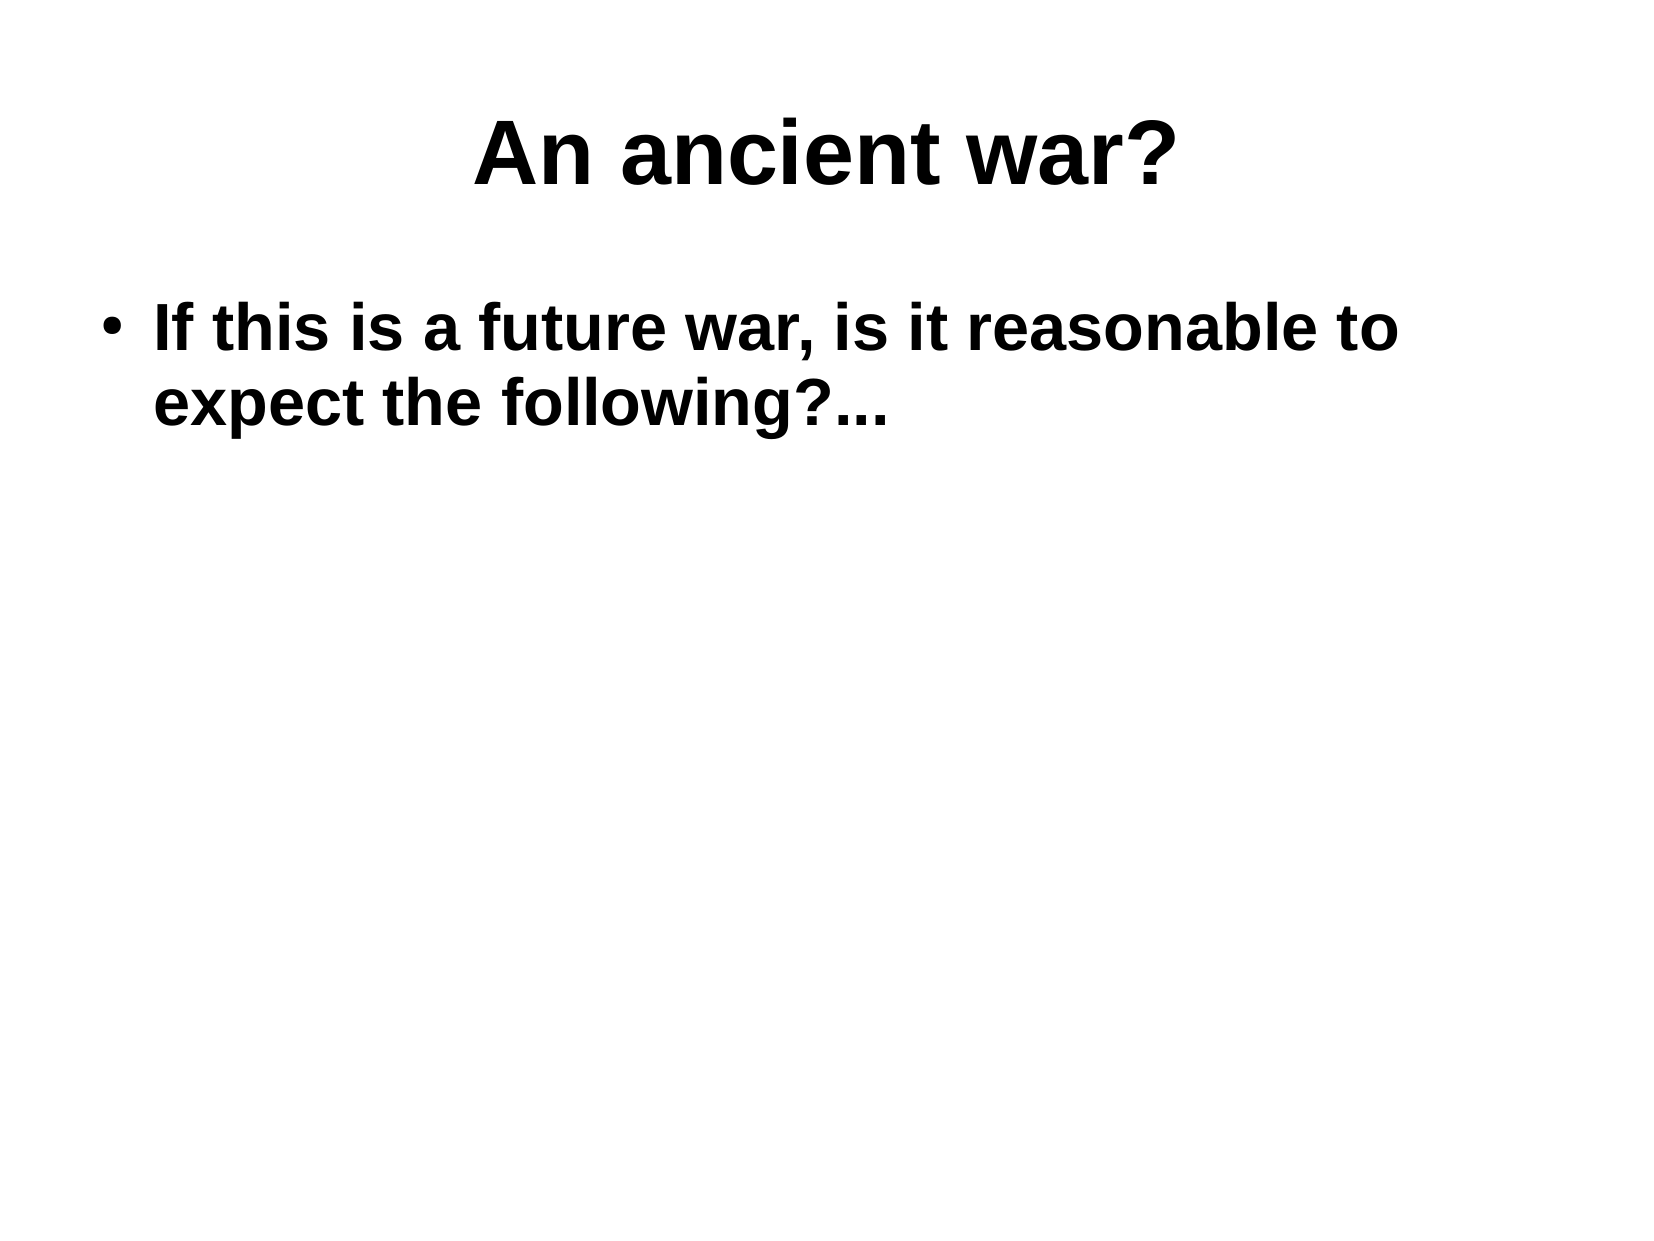

# An ancient war?
If this is a future war, is it reasonable to expect the following?...